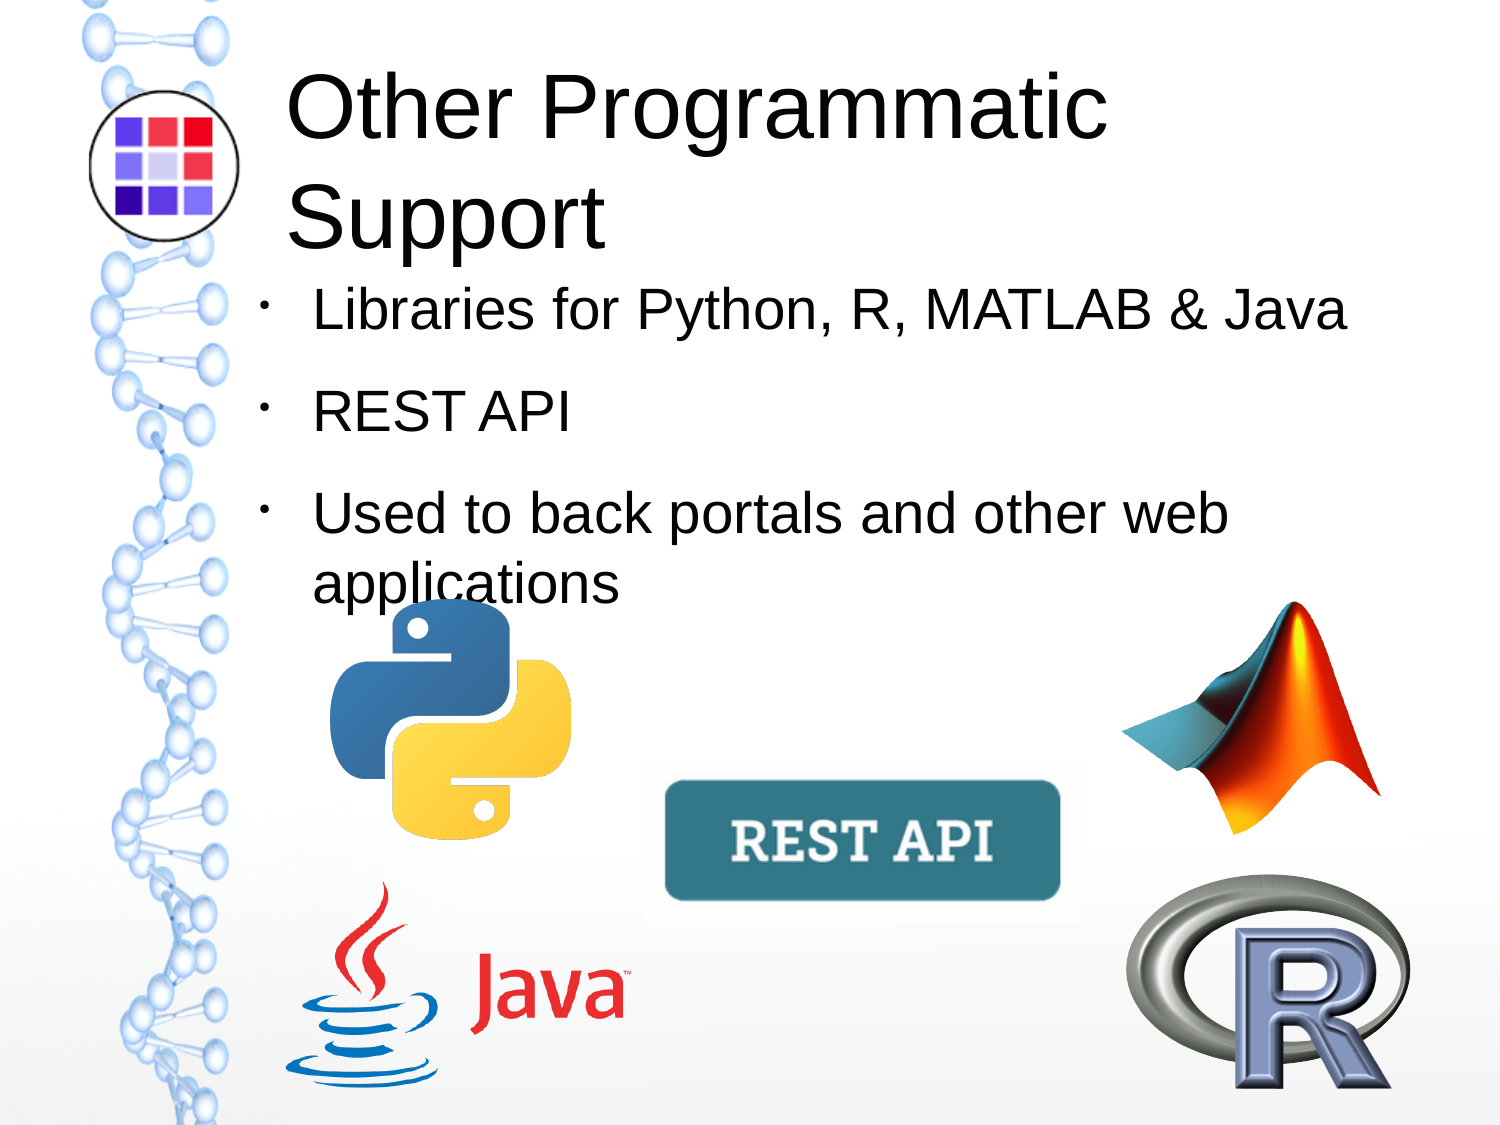

# Other Programmatic Support
Libraries for Python, R, MATLAB & Java
REST API
Used to back portals and other web applications